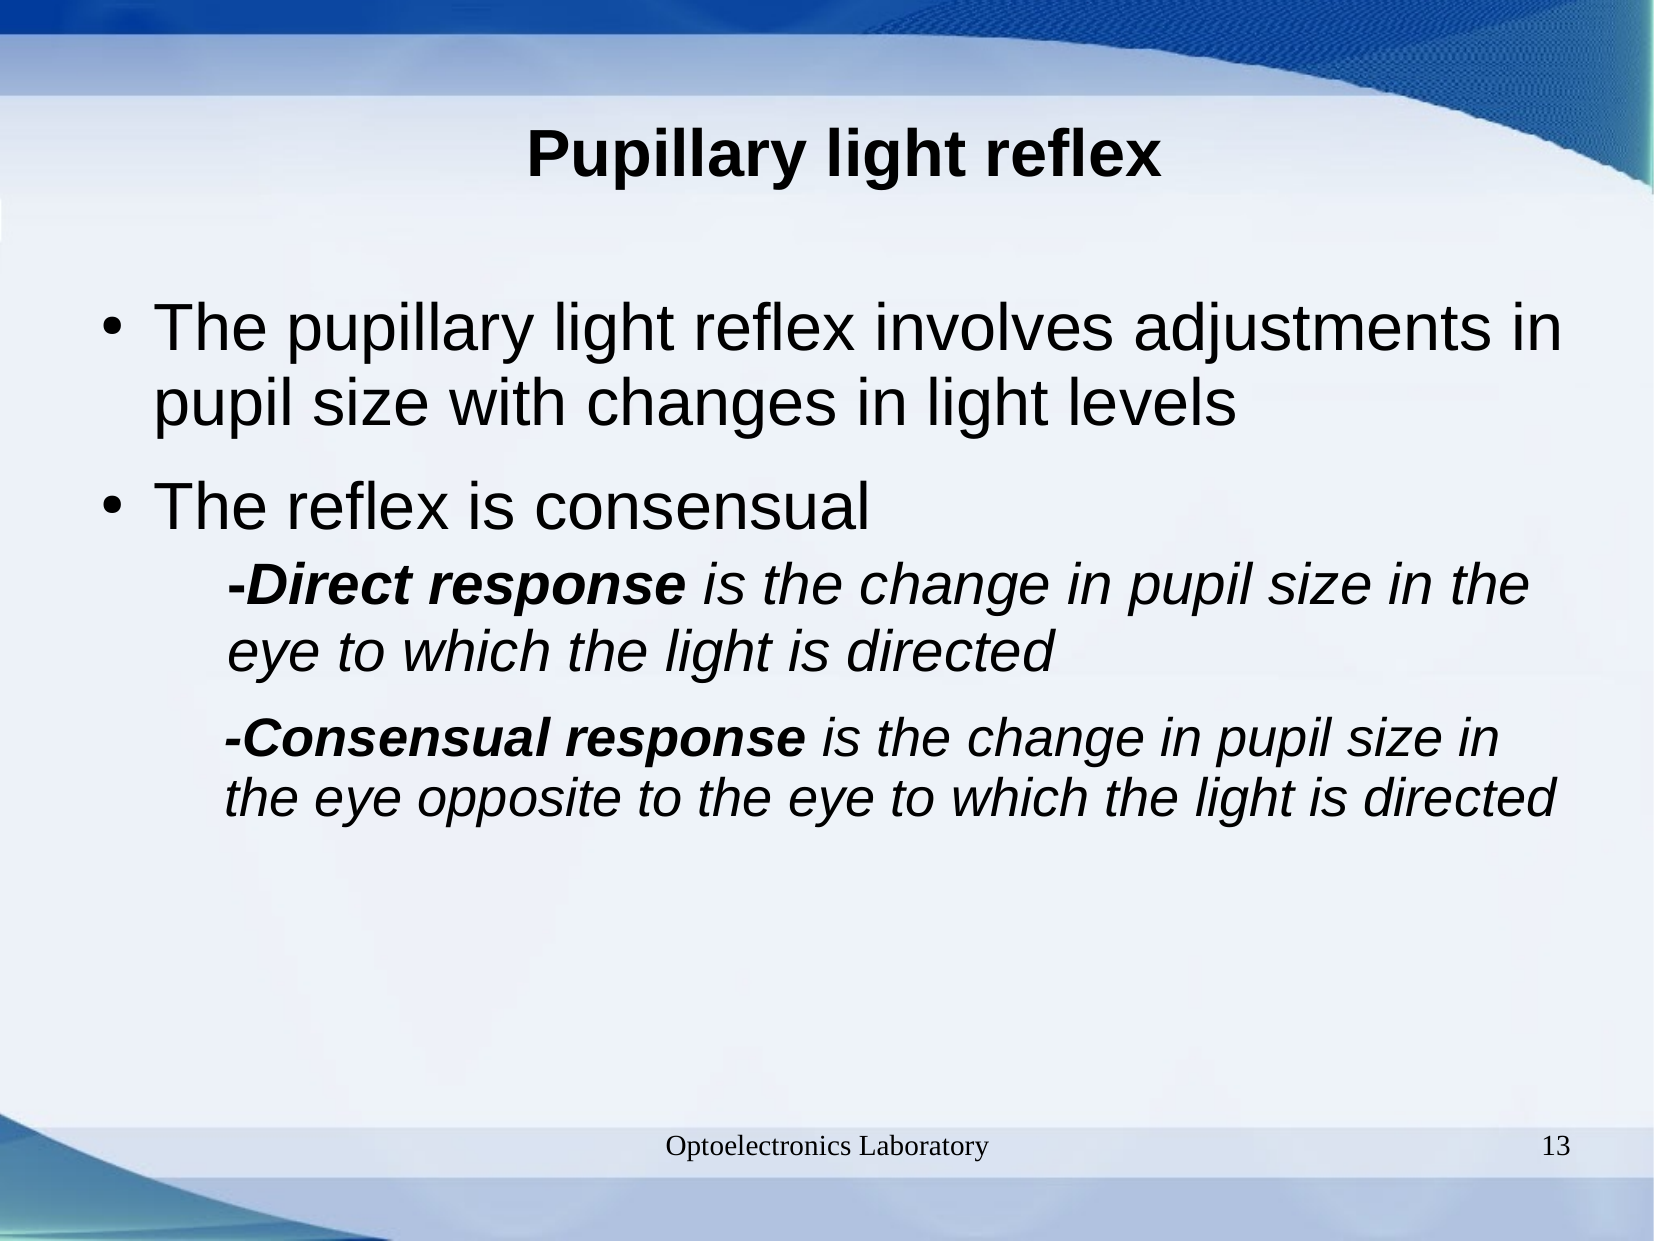

# Pupillary light reflex
The pupillary light reflex involves adjustments in pupil size with changes in light levels
The reflex is consensual
	-Direct response is the change in pupil size in the 		eye to which the light is directed
-Consensual response is the change in pupil size in the eye opposite to the eye to which the light is directed
Optoelectronics Laboratory
13